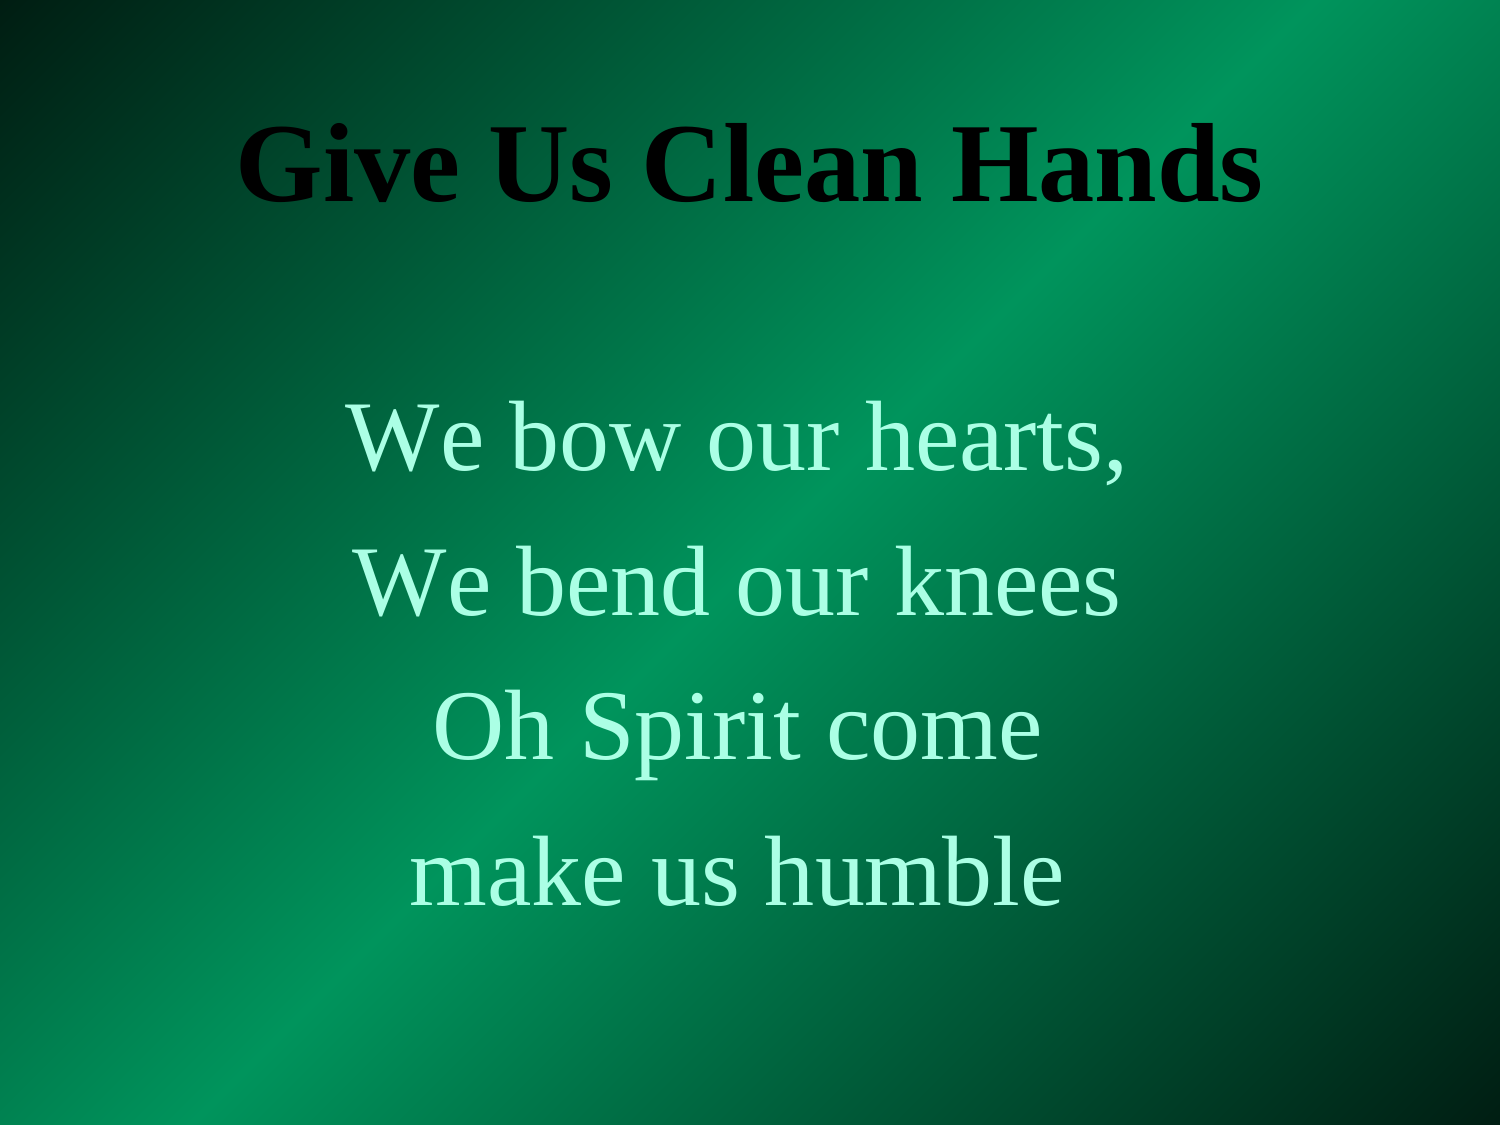

# Give Us Clean Hands
We bow our hearts,
We bend our knees
Oh Spirit come
make us humble